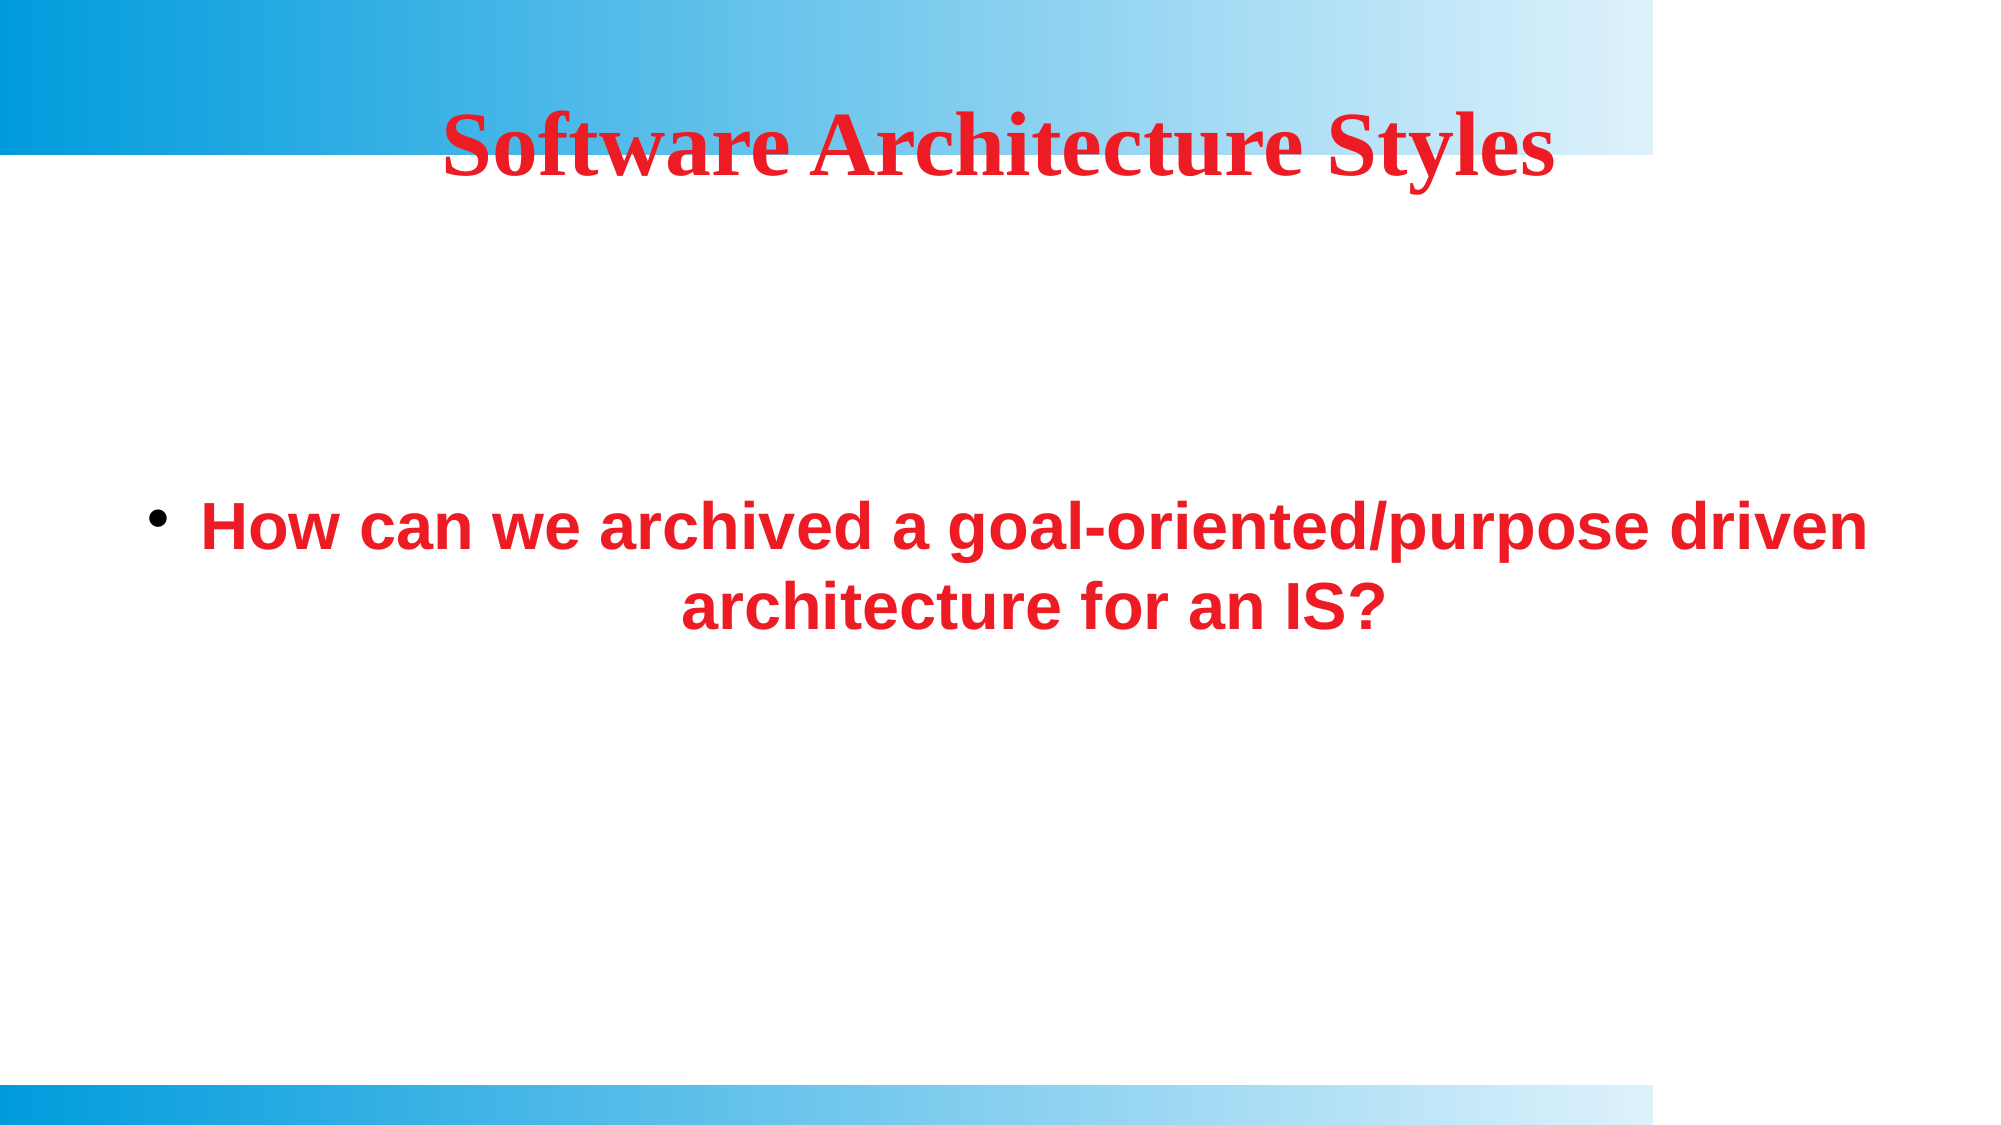

# Software Architecture Styles
How can we archived a goal-oriented/purpose driven architecture for an IS?